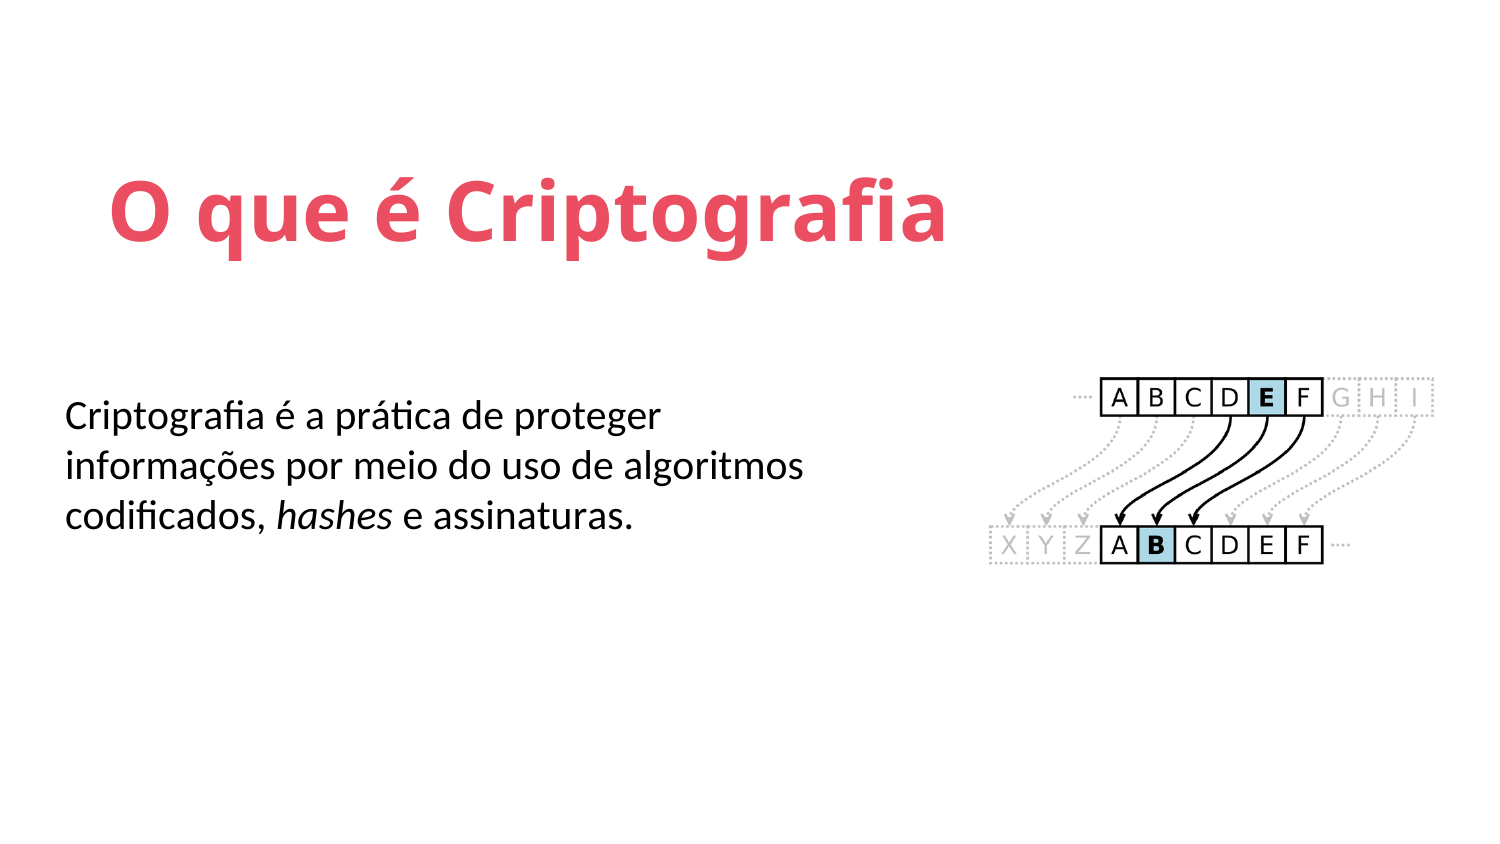

O que é Criptografia
Criptografia é a prática de proteger informações por meio do uso de algoritmos codificados, hashes e assinaturas.